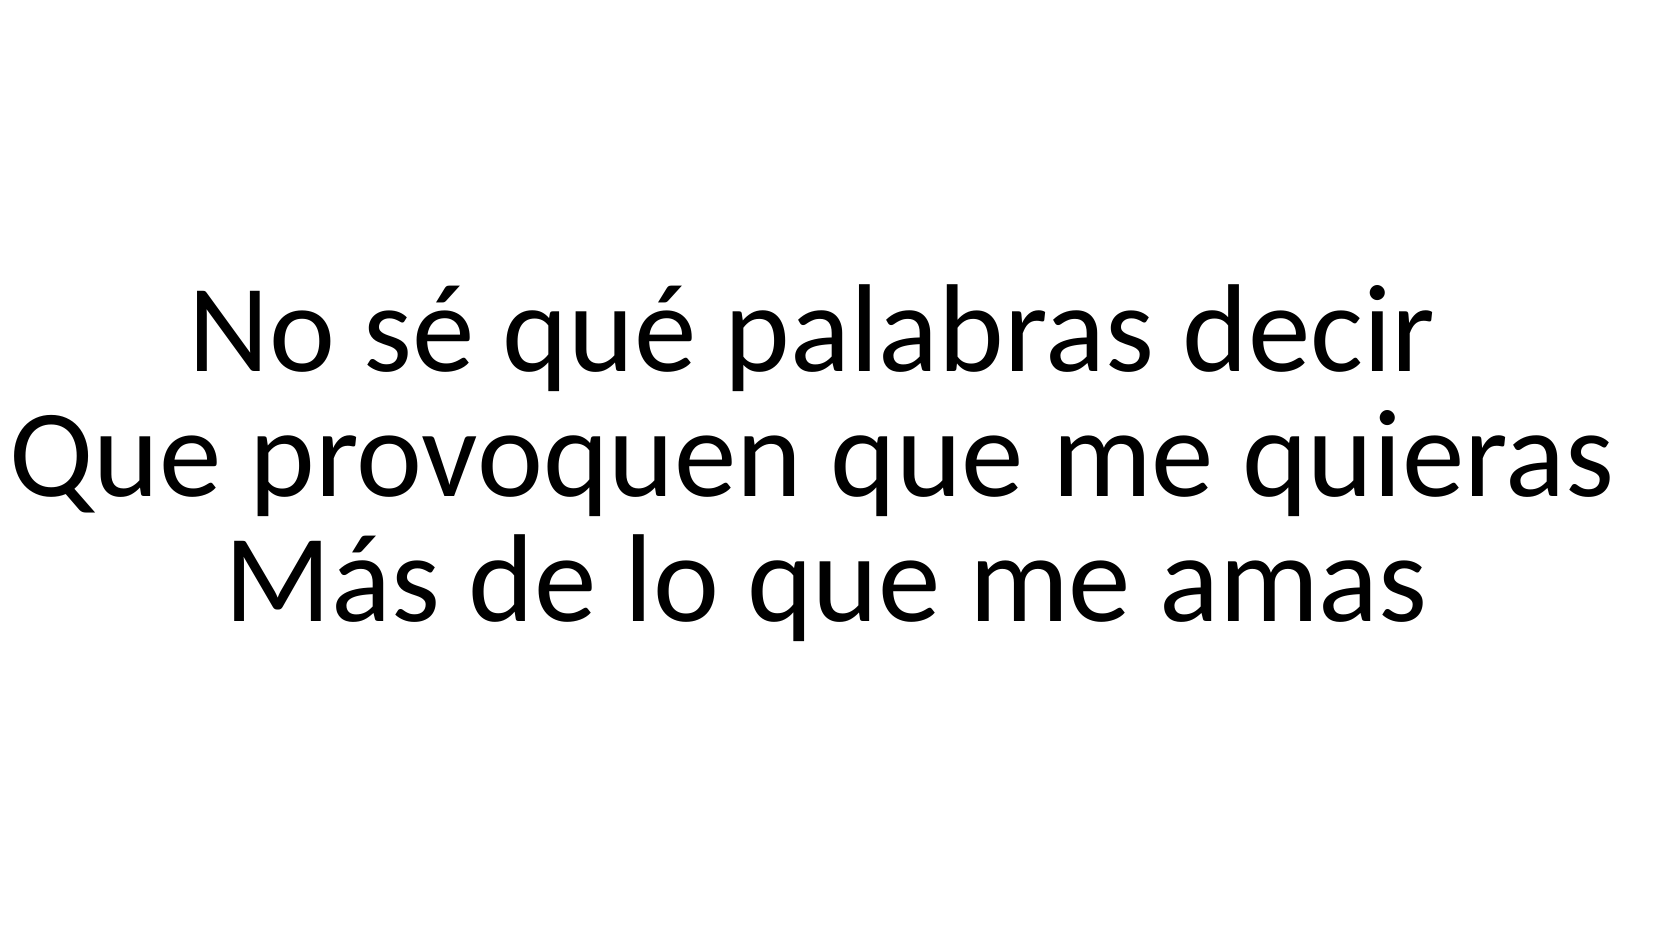

# No sé qué palabras decir Que provoquen que me quieras Más de lo que me amas